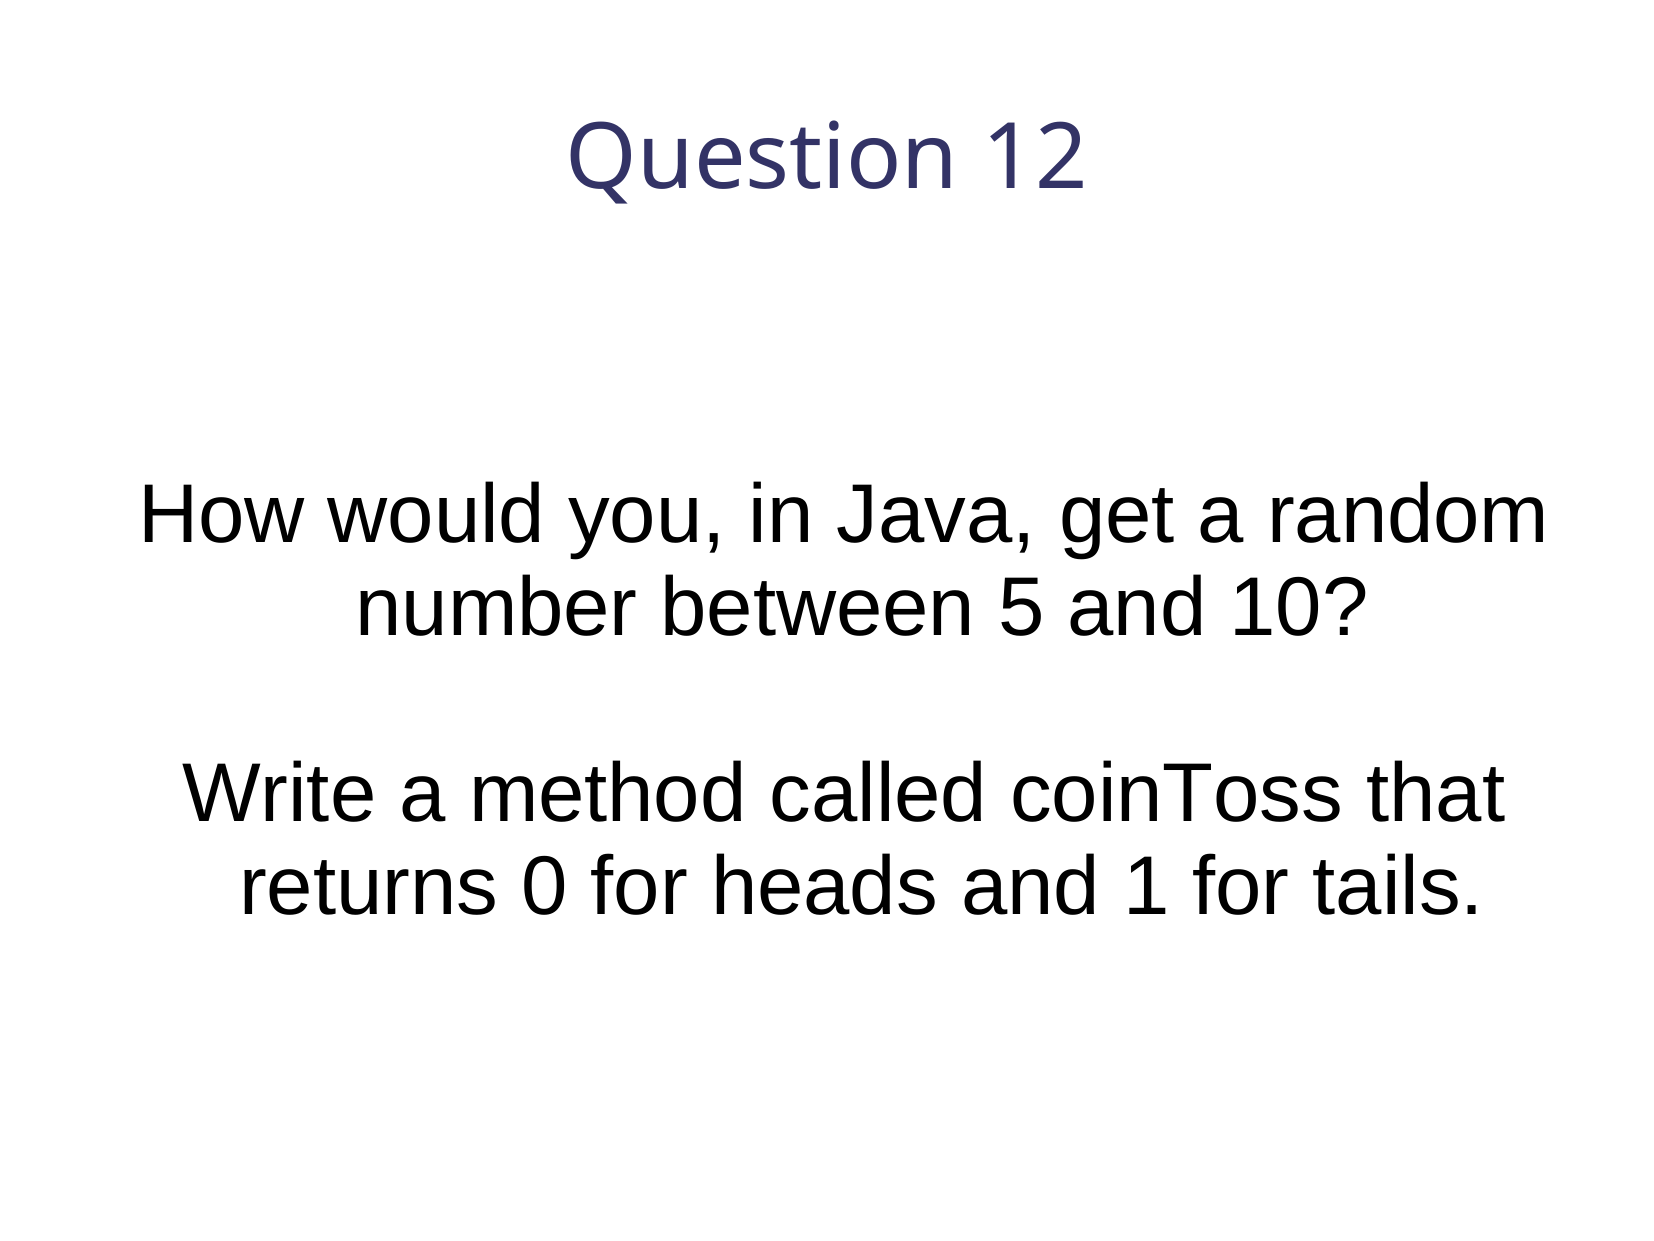

# Question
How would you, in Java, get a random number between 5 and 10?
Write a method called coinToss that returns 0 for heads and 1 for tails.